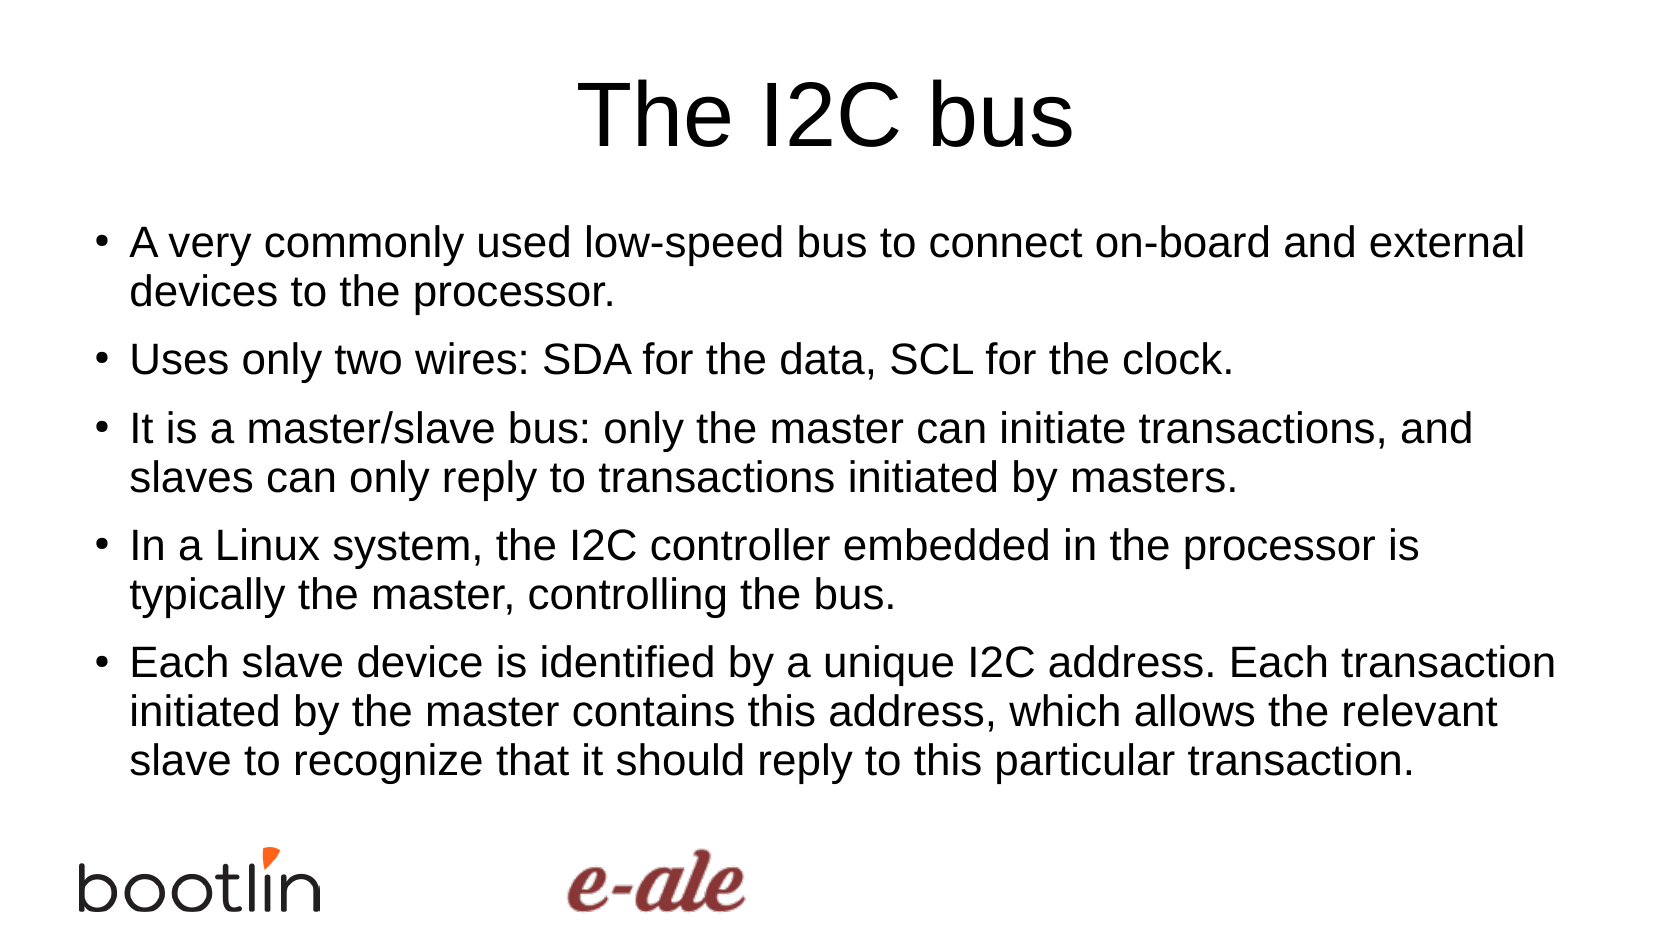

# The I2C bus
A very commonly used low-speed bus to connect on-board and external devices to the processor.
Uses only two wires: SDA for the data, SCL for the clock.
It is a master/slave bus: only the master can initiate transactions, and slaves can only reply to transactions initiated by masters.
In a Linux system, the I2C controller embedded in the processor is typically the master, controlling the bus.
Each slave device is identified by a unique I2C address. Each transaction initiated by the master contains this address, which allows the relevant slave to recognize that it should reply to this particular transaction.